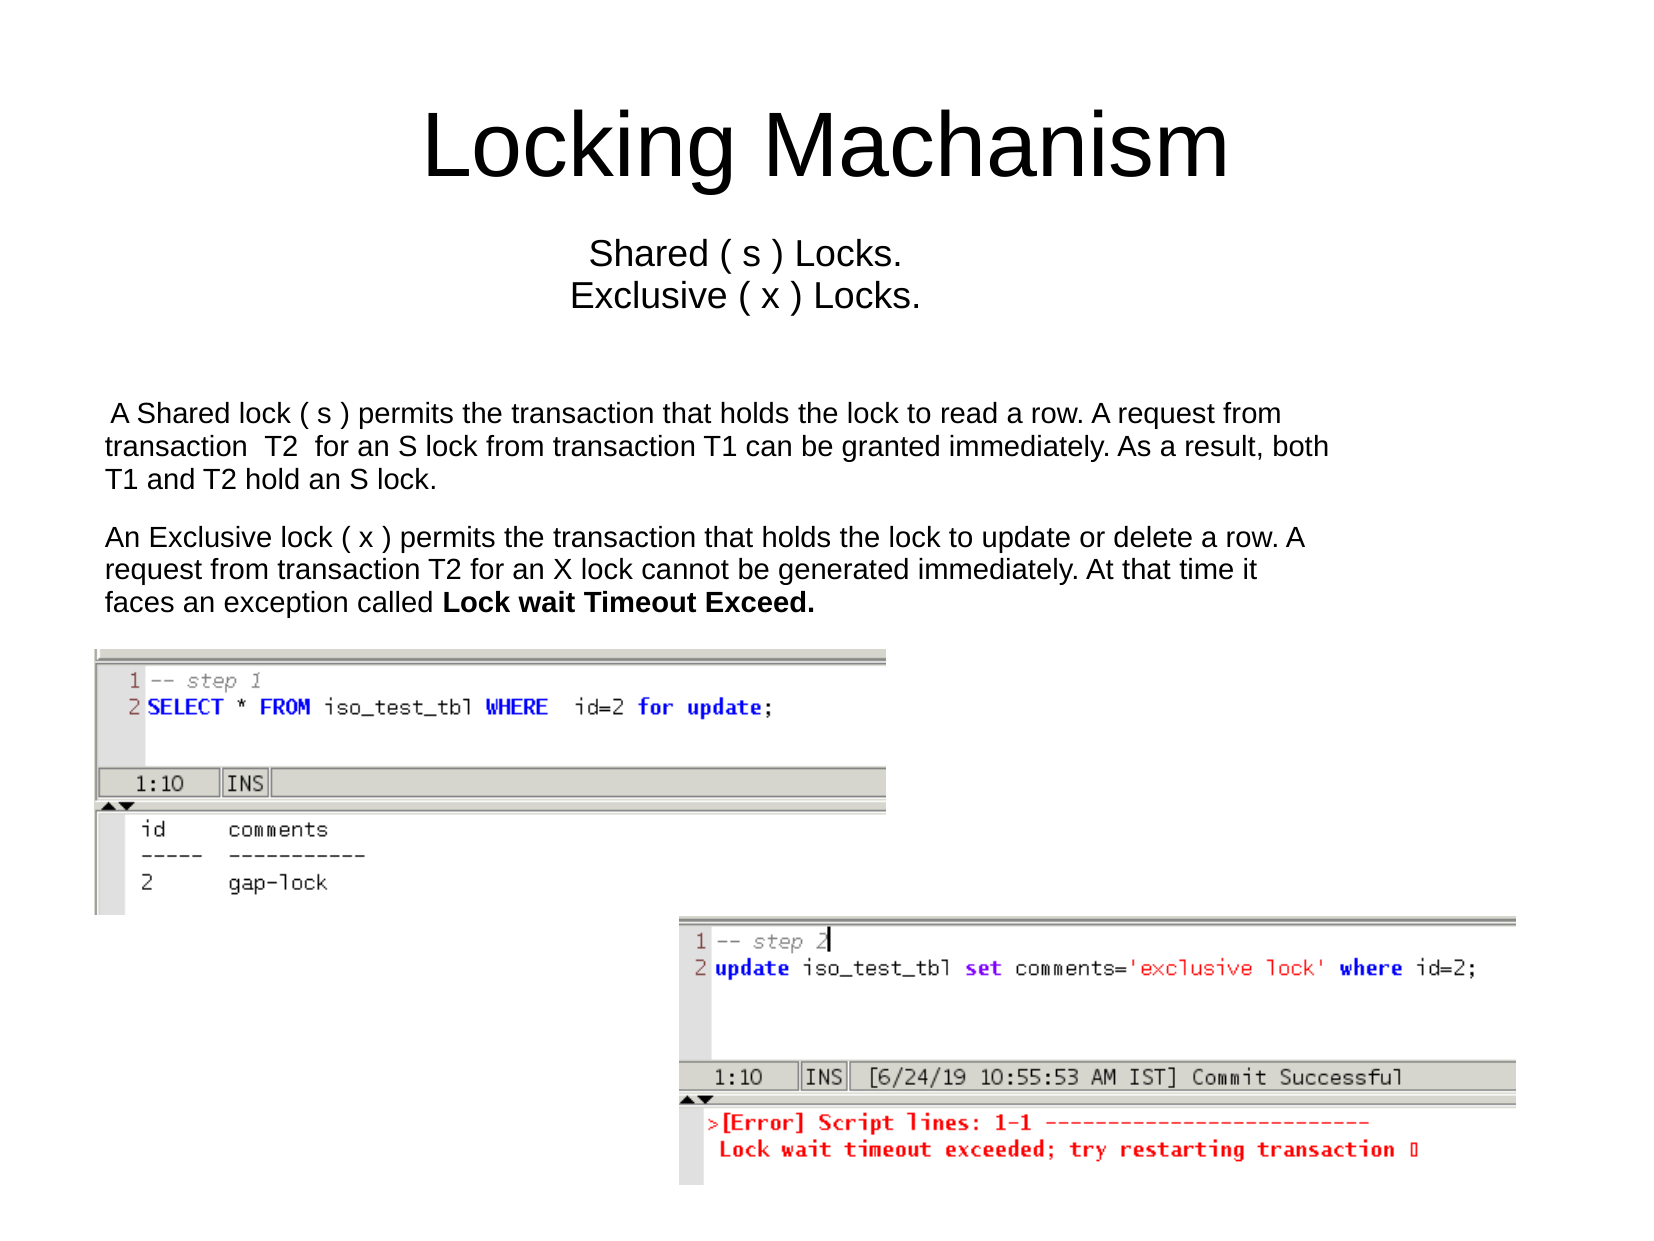

# Locking Machanism
Shared ( s ) Locks.
Exclusive ( x ) Locks.
 A Shared lock ( s ) permits the transaction that holds the lock to read a row. A request from transaction  T2  for an S lock from transaction T1 can be granted immediately. As a result, both T1 and T2 hold an S lock.
An Exclusive lock ( x ) permits the transaction that holds the lock to update or delete a row. A request from transaction T2 for an X lock cannot be generated immediately. At that time it faces an exception called Lock wait Timeout Exceed.